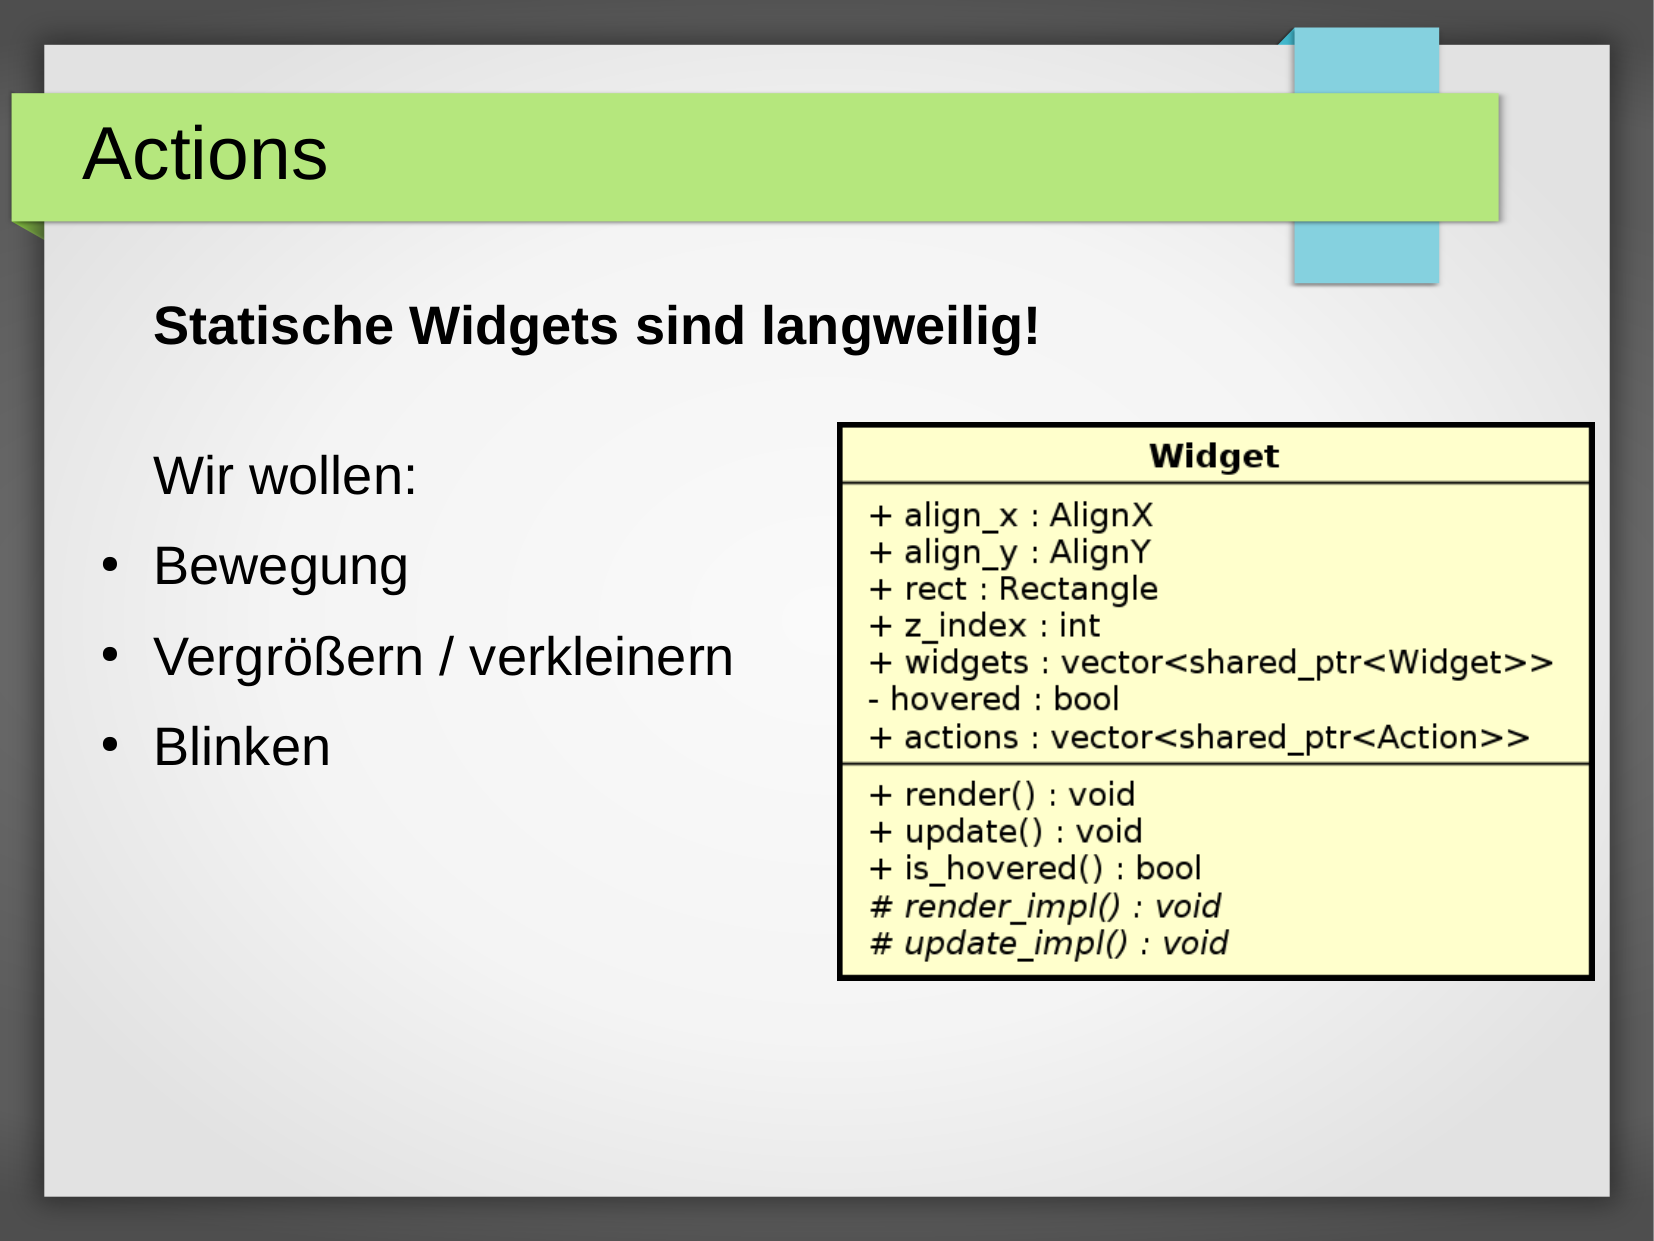

# Actions
Statische Widgets sind langweilig!
Wir wollen:
Bewegung
Vergrößern / verkleinern
Blinken